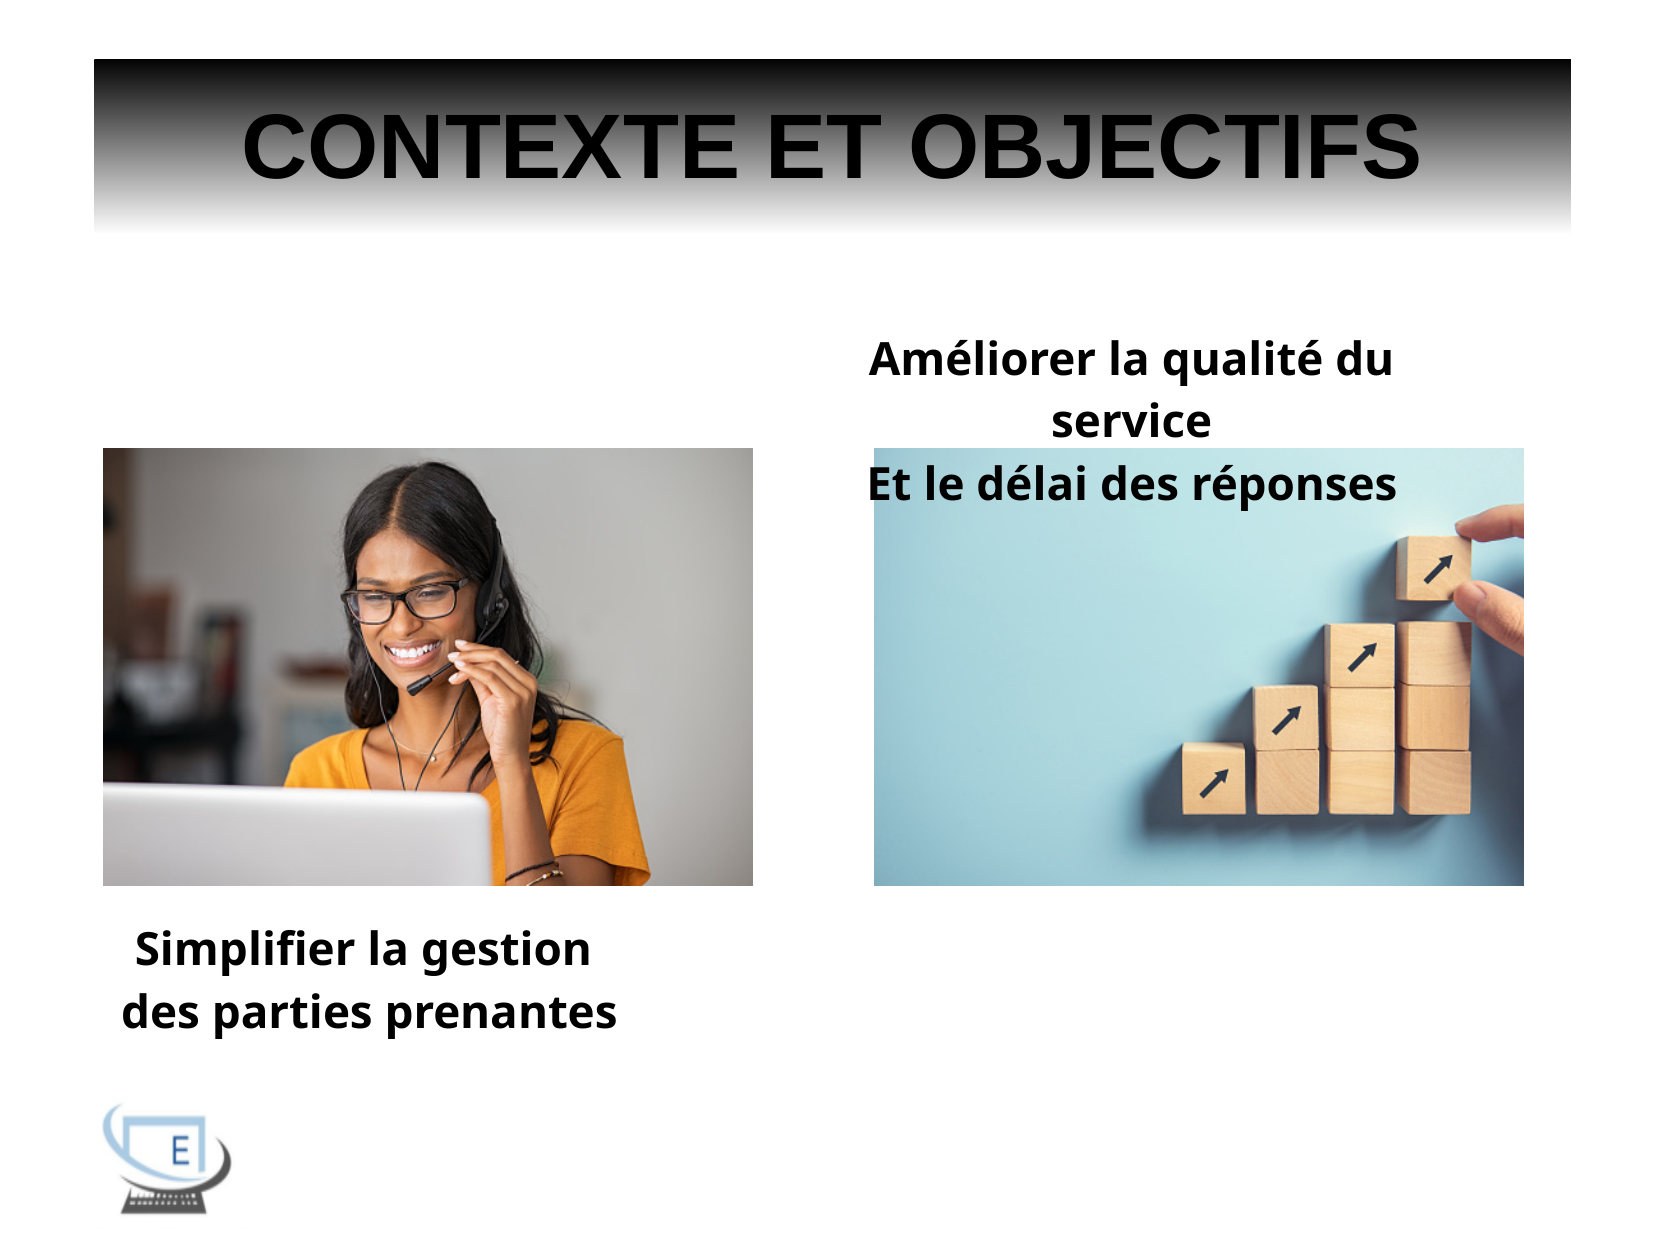

# CONTEXTE ET OBJECTIFS
Améliorer la qualité du service
Et le délai des réponses
Simplifier la gestion
des parties prenantes